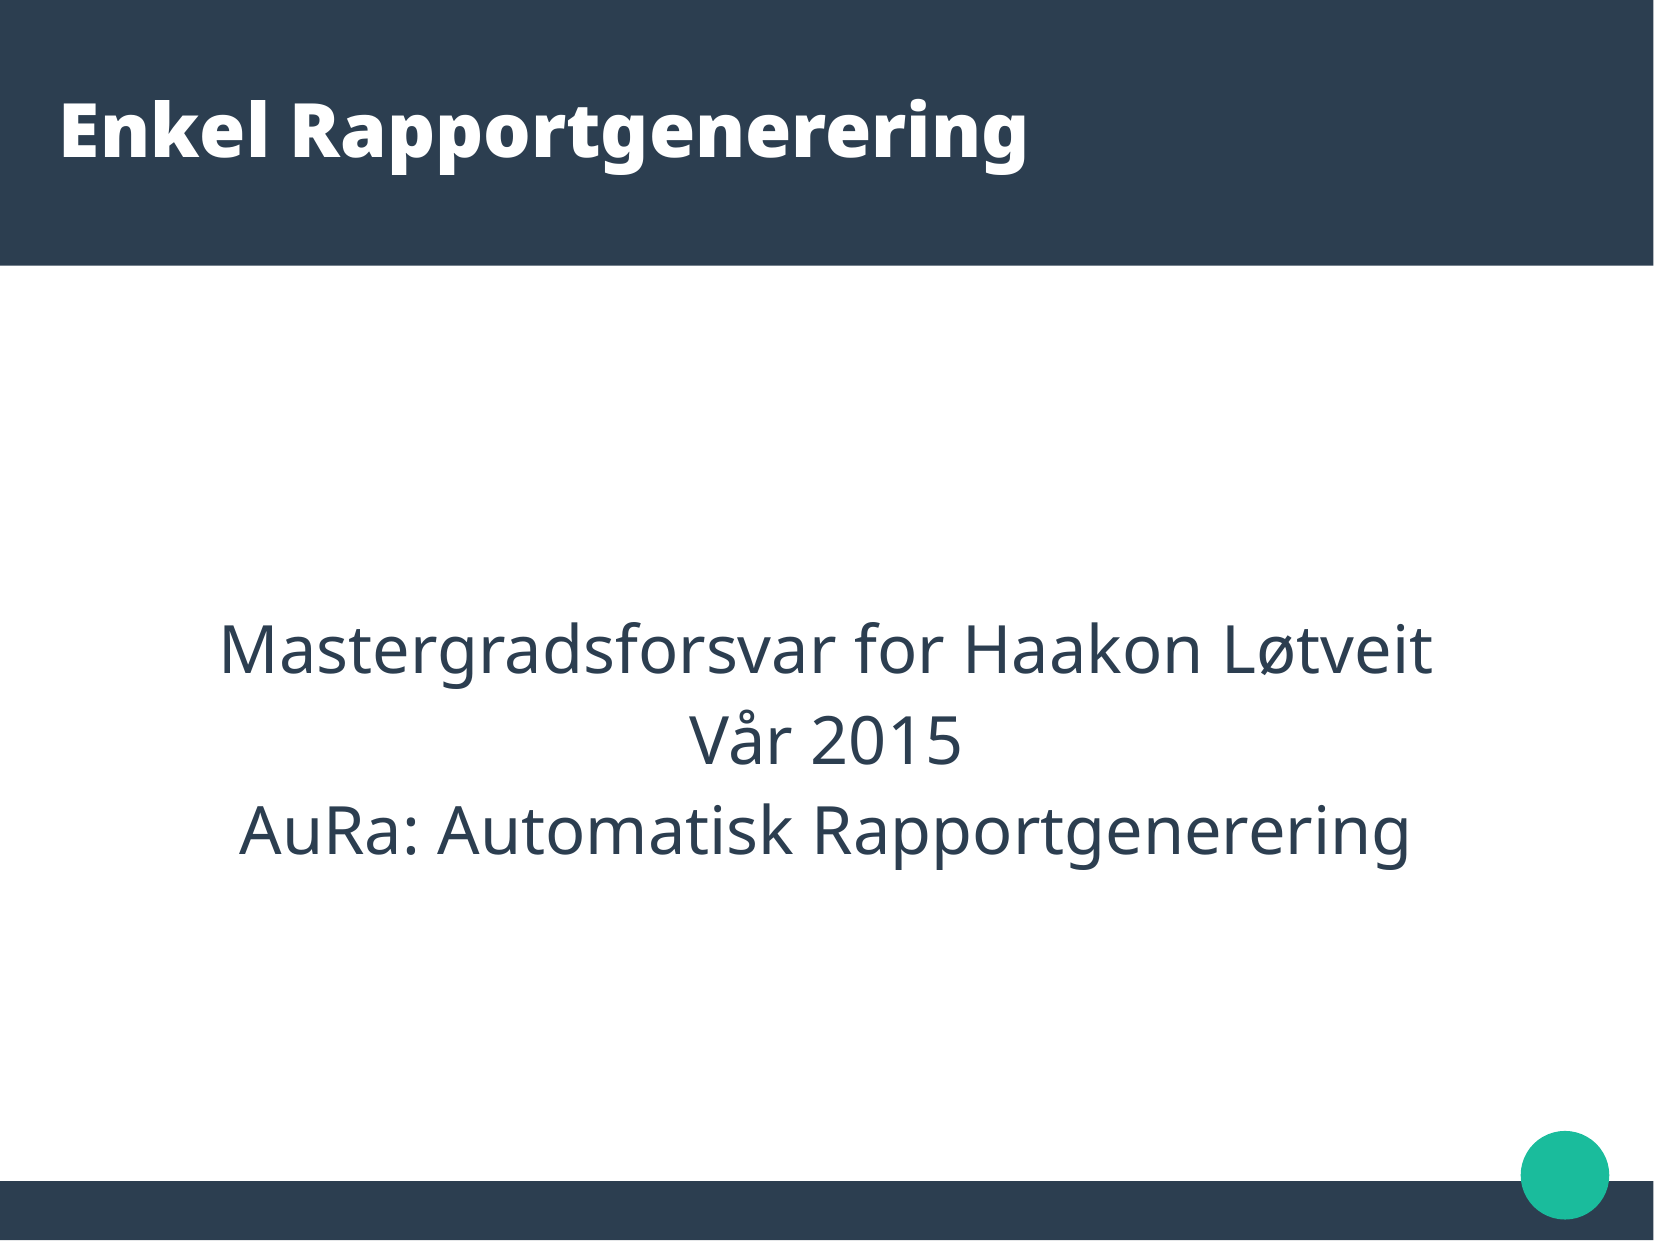

# Enkel Rapportgenerering
Mastergradsforsvar for Haakon Løtveit
Vår 2015
AuRa: Automatisk Rapportgenerering